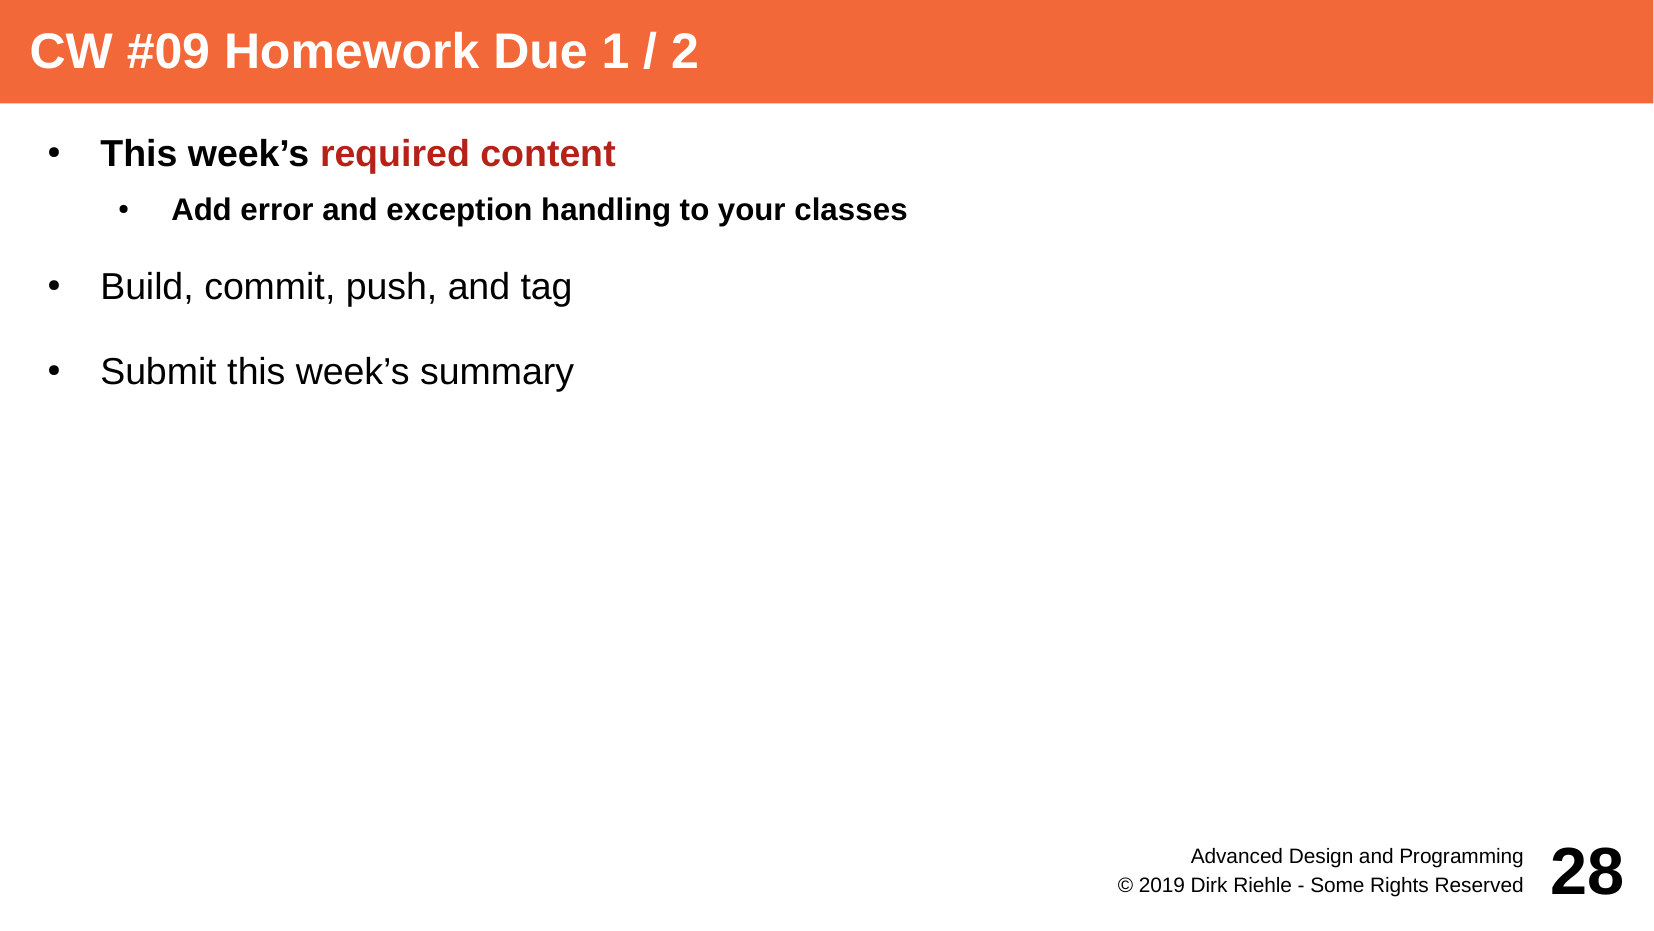

# CW #09 Homework Due 1 / 2
This week’s required content
Add error and exception handling to your classes
Build, commit, push, and tag
Submit this week’s summary
Advanced Design and Programming
28
© 2019 Dirk Riehle - Some Rights Reserved